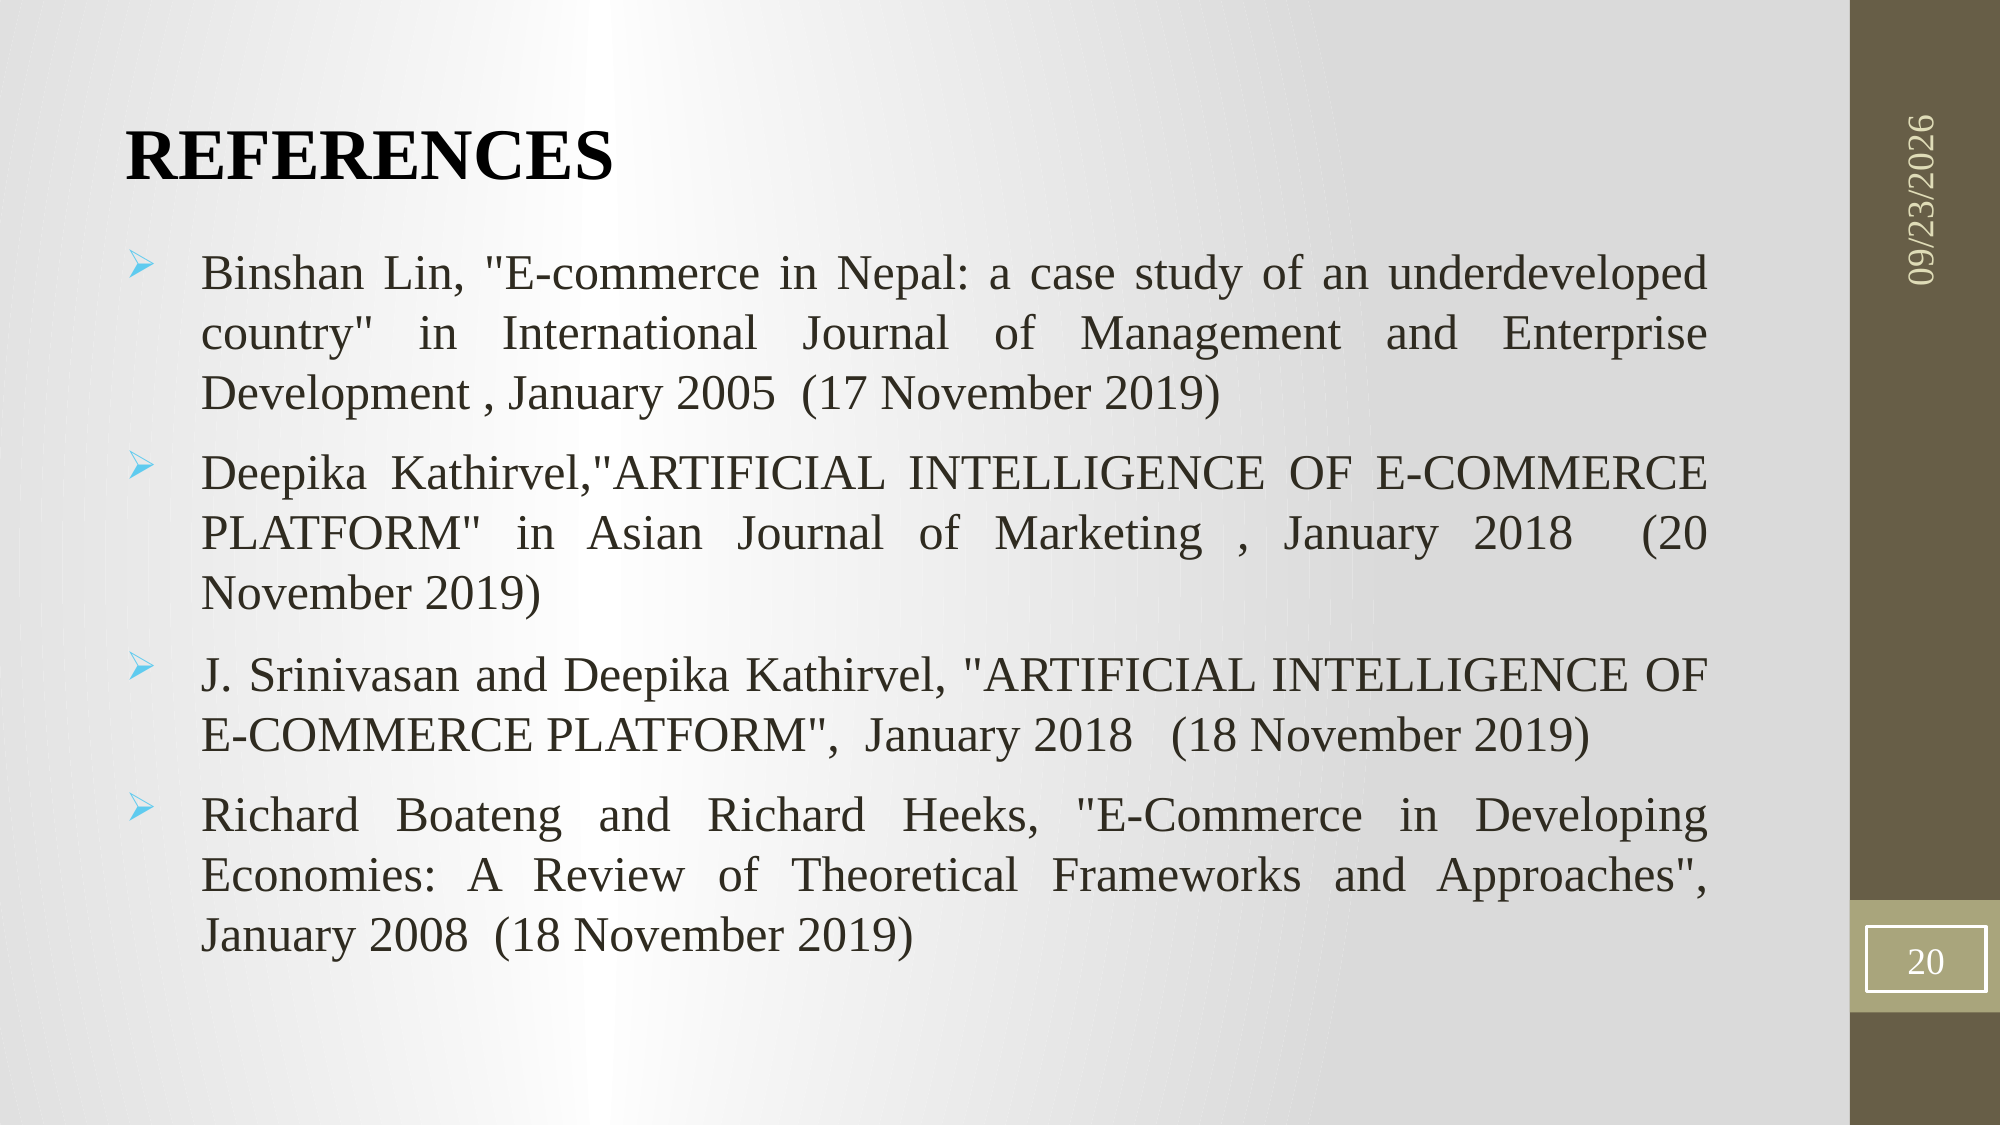

REFERENCES
Binshan Lin, "E-commerce in Nepal: a case study of an underdeveloped country" in International Journal of Management and Enterprise Development , January 2005 (17 November 2019)
Deepika Kathirvel,"ARTIFICIAL INTELLIGENCE OF E-COMMERCE PLATFORM" in Asian Journal of Marketing , January 2018 (20 November 2019)
J. Srinivasan and Deepika Kathirvel, "ARTIFICIAL INTELLIGENCE OF E-COMMERCE PLATFORM", January 2018 (18 November 2019)
Richard Boateng and Richard Heeks, "E-Commerce in Developing Economies: A Review of Theoretical Frameworks and Approaches", January 2008 (18 November 2019)